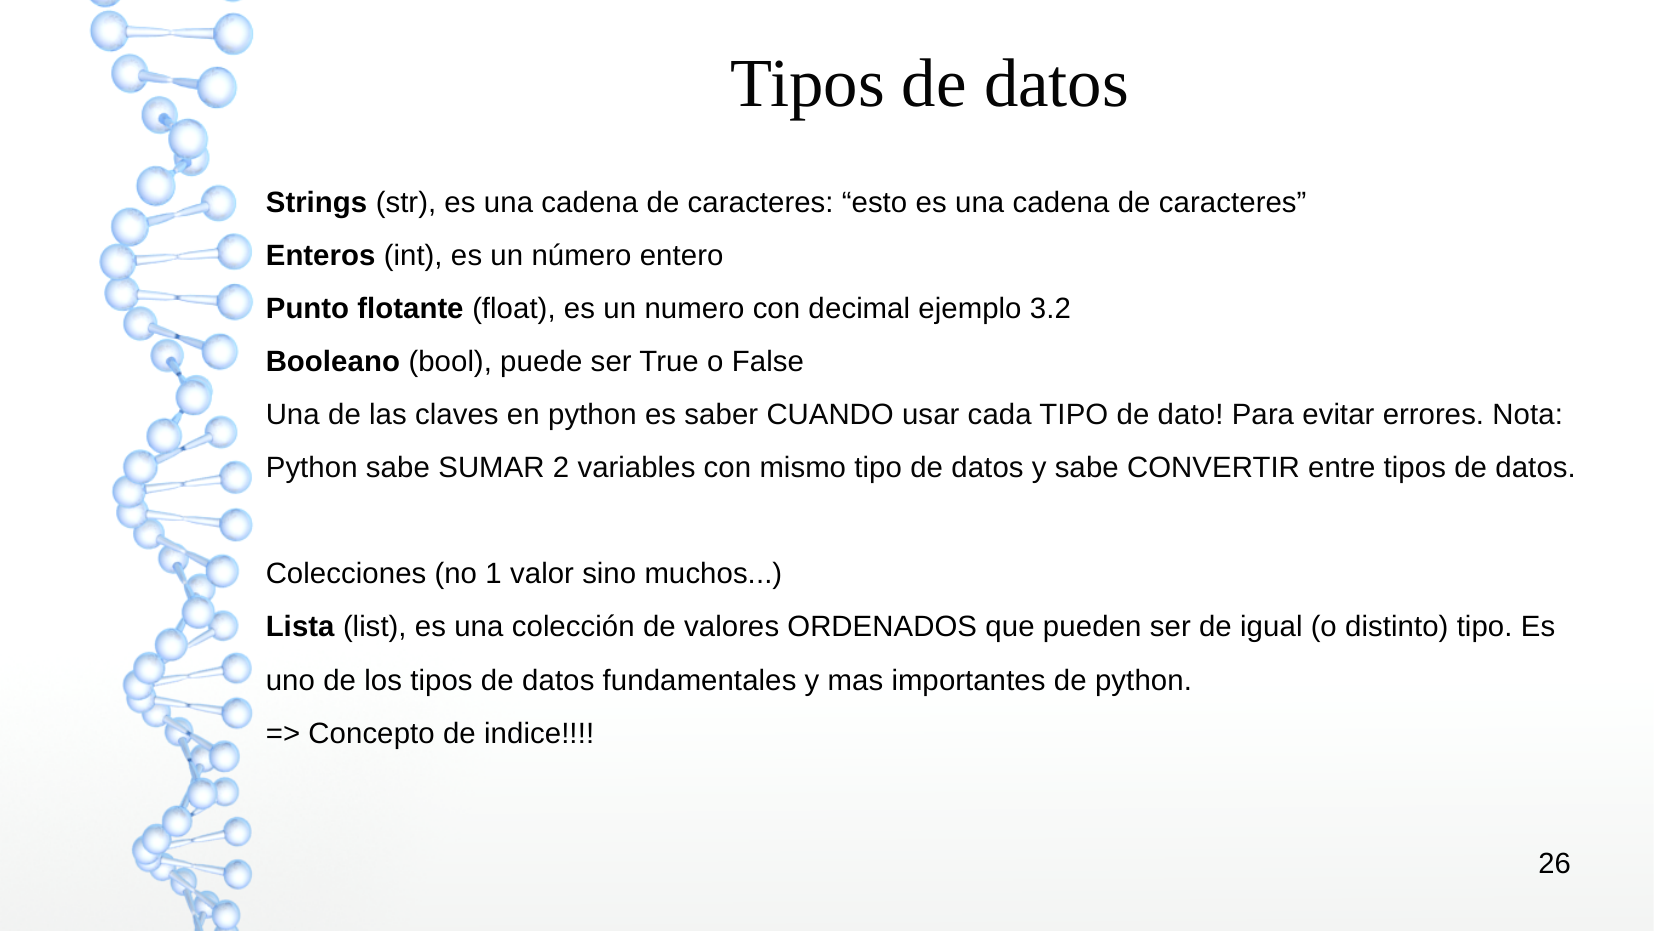

# Tipos de datos
Strings (str), es una cadena de caracteres: “esto es una cadena de caracteres”
Enteros (int), es un número entero
Punto flotante (float), es un numero con decimal ejemplo 3.2
Booleano (bool), puede ser True o False
Una de las claves en python es saber CUANDO usar cada TIPO de dato! Para evitar errores. Nota: Python sabe SUMAR 2 variables con mismo tipo de datos y sabe CONVERTIR entre tipos de datos.
Colecciones (no 1 valor sino muchos...)
Lista (list), es una colección de valores ORDENADOS que pueden ser de igual (o distinto) tipo. Es uno de los tipos de datos fundamentales y mas importantes de python.
=> Concepto de indice!!!!
26